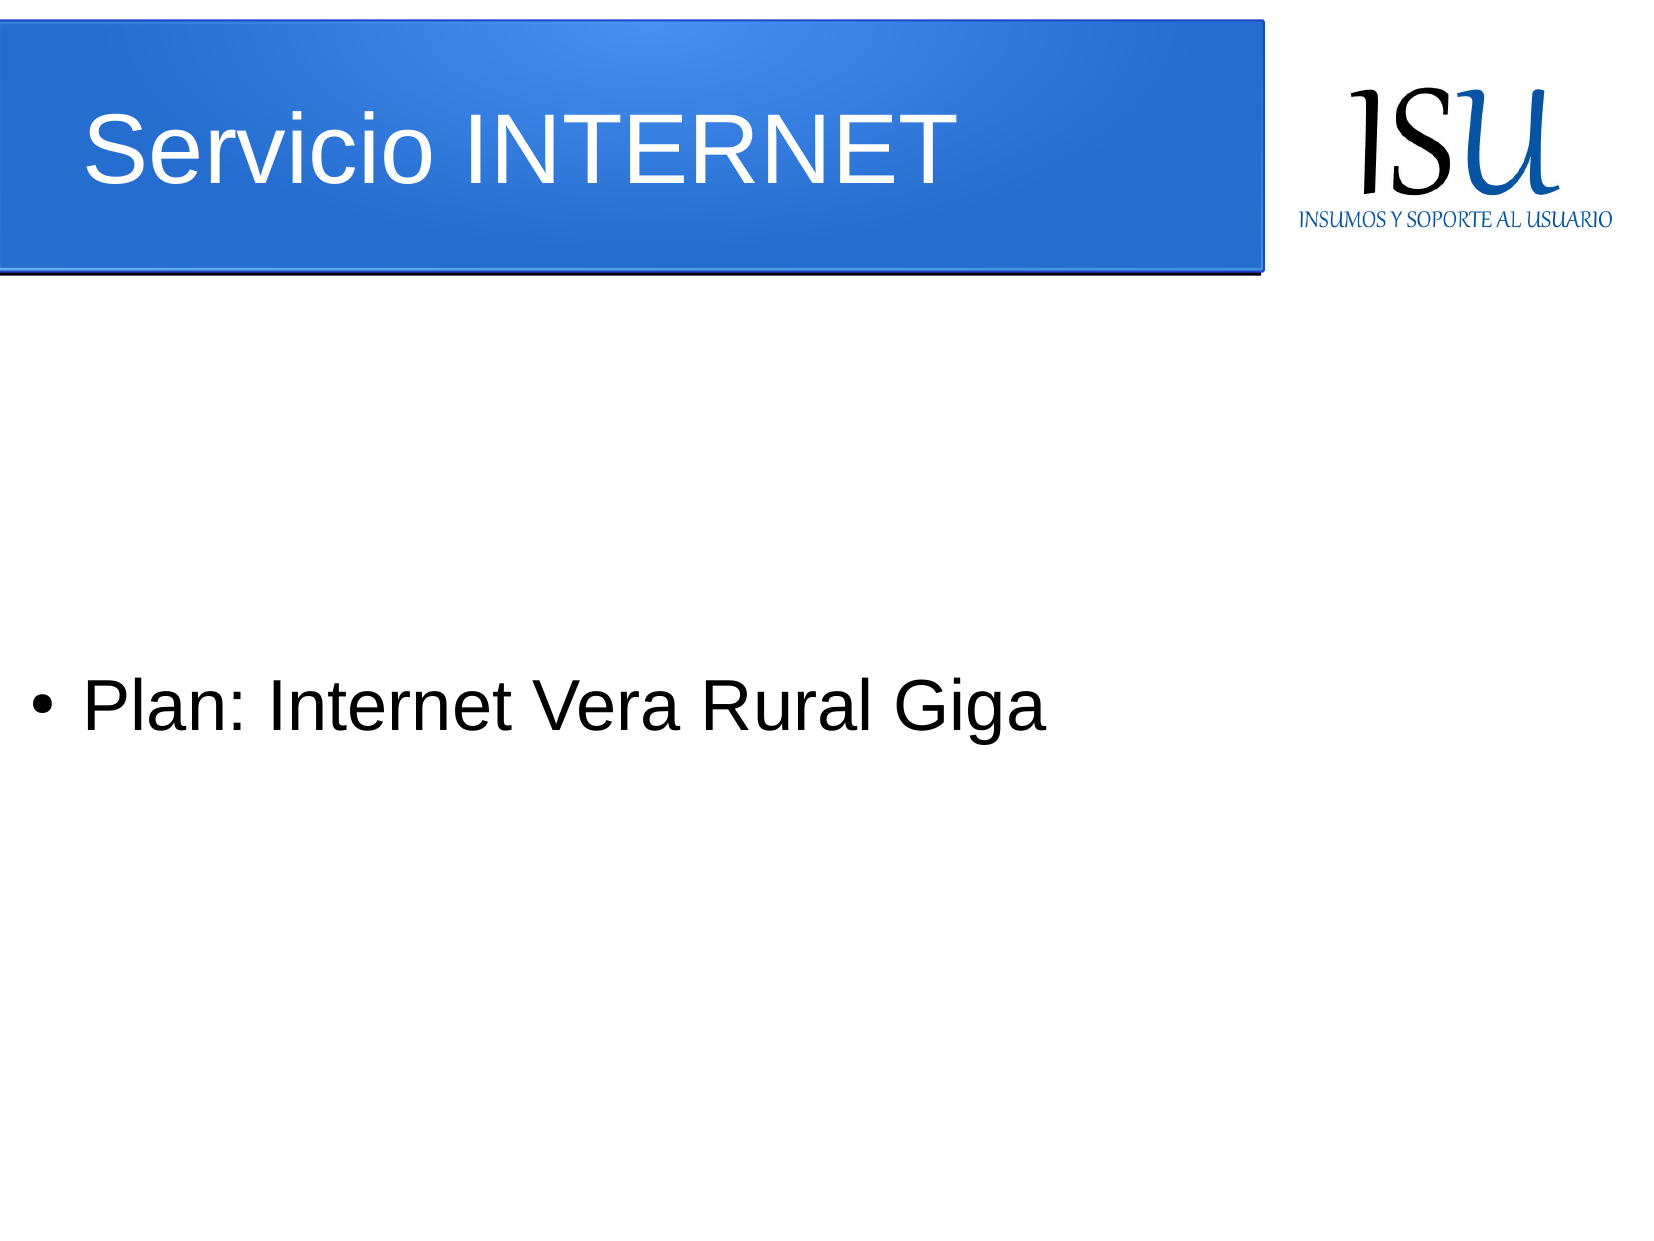

# Servicio INTERNET
Plan: Internet Vera Rural Giga